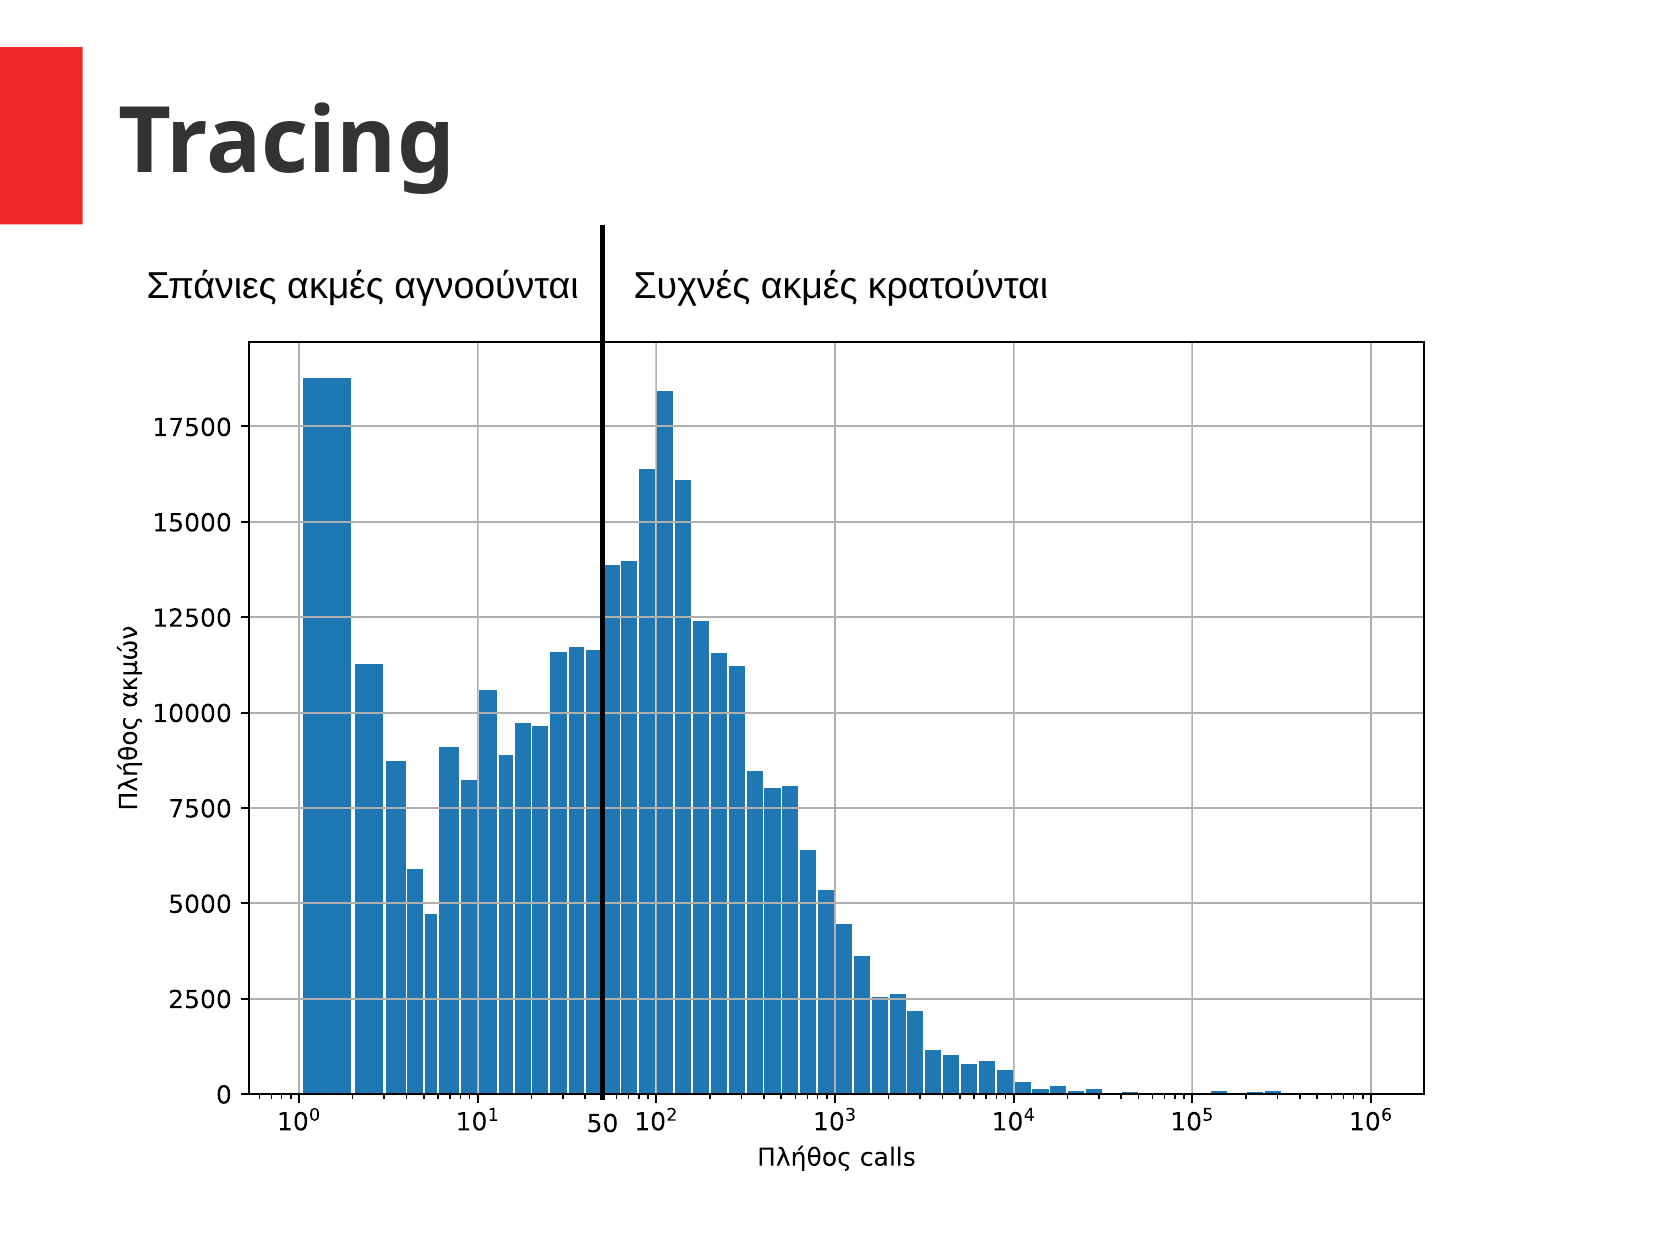

# Tracing
Σπάνιες ακμές αγνοούνται
Συχνές ακμές κρατούνται
16